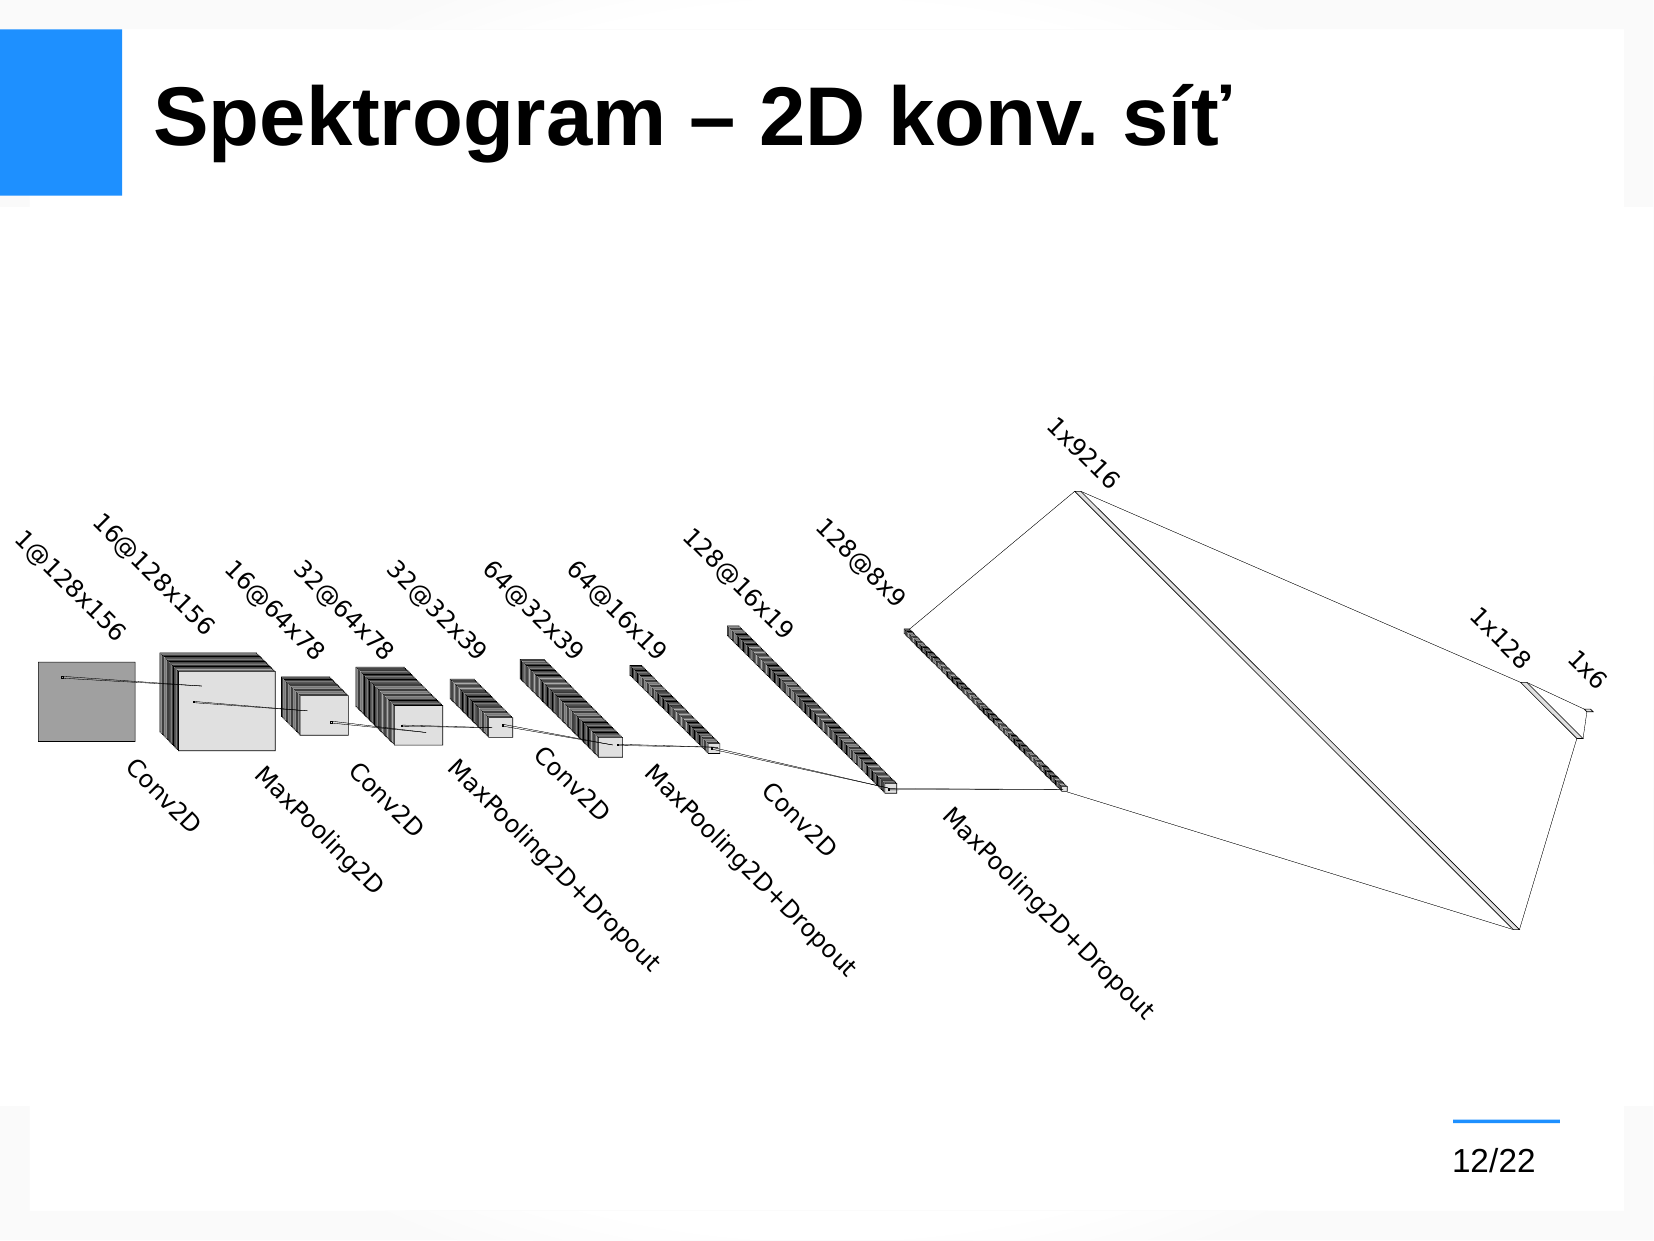

# Spektrogram – 2D konv. síť
12